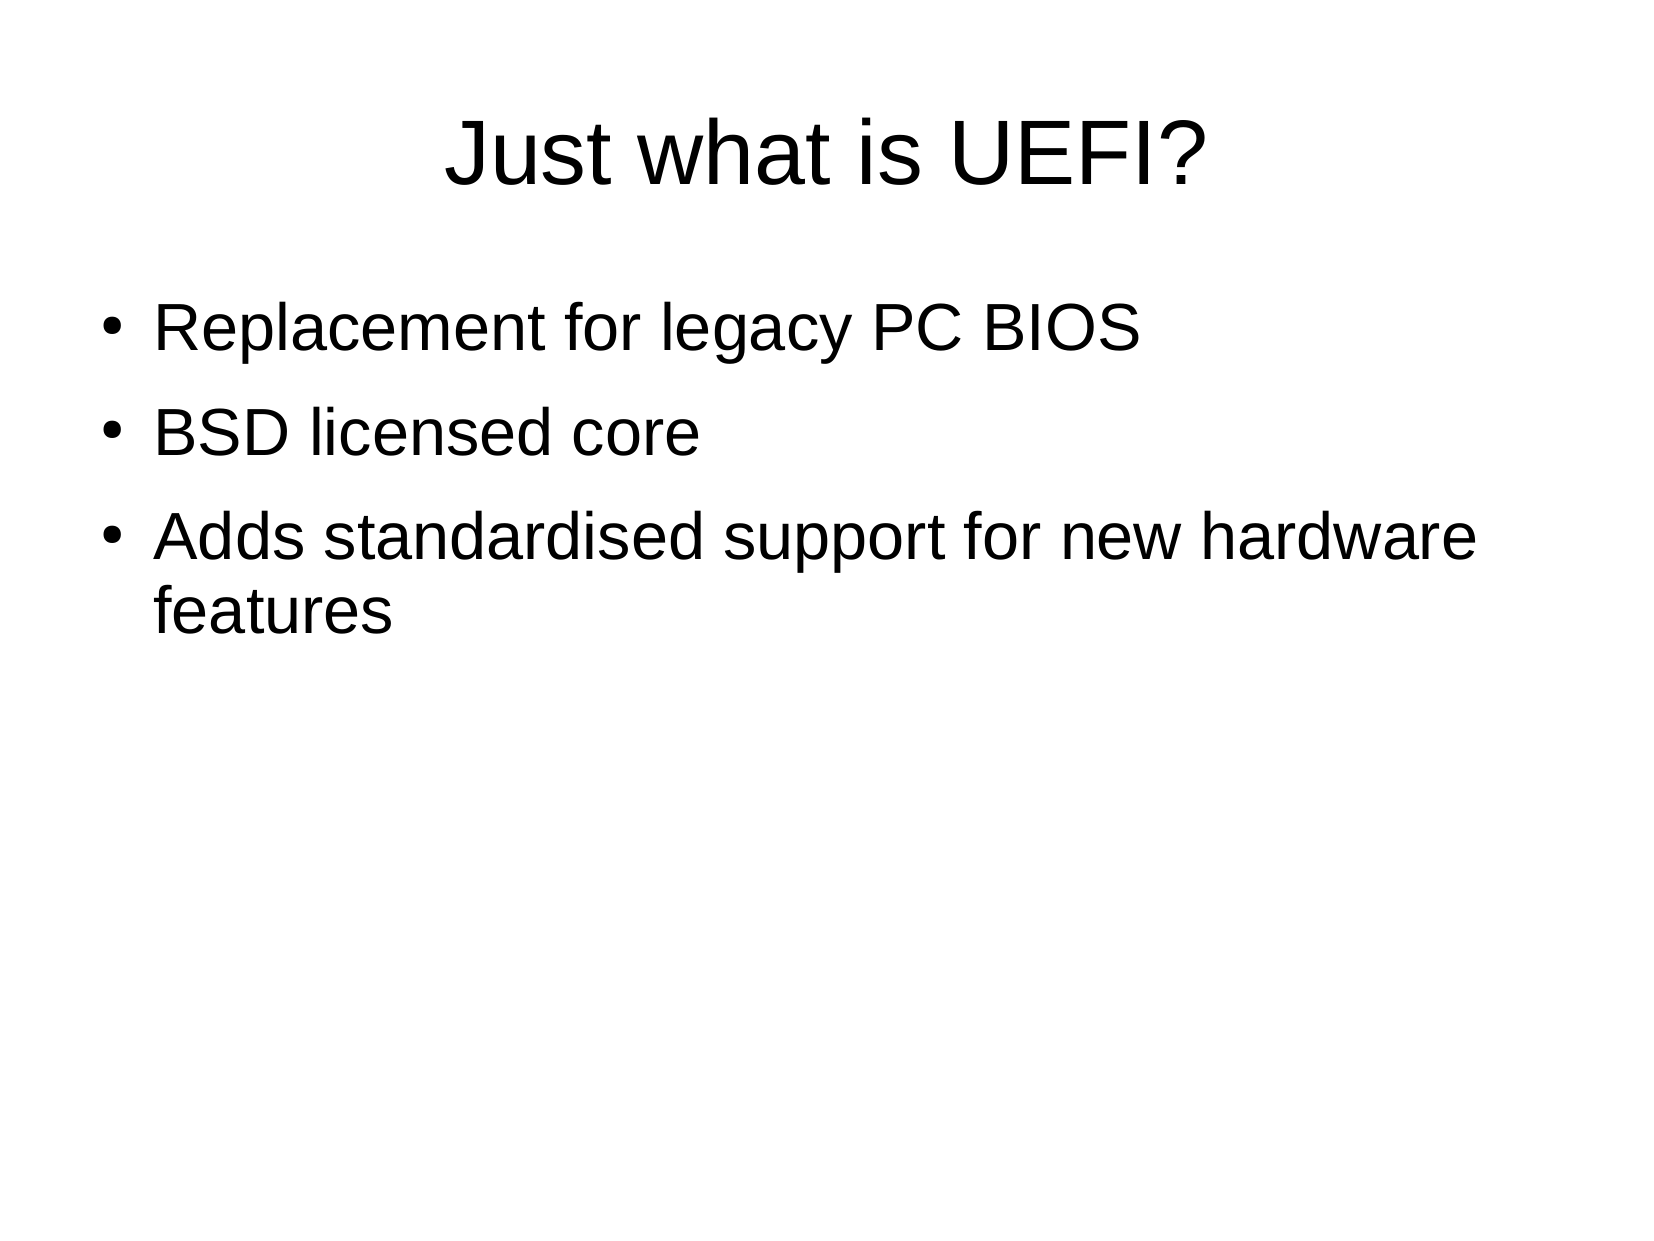

# Just what is UEFI?
Replacement for legacy PC BIOS
BSD licensed core
Adds standardised support for new hardware features